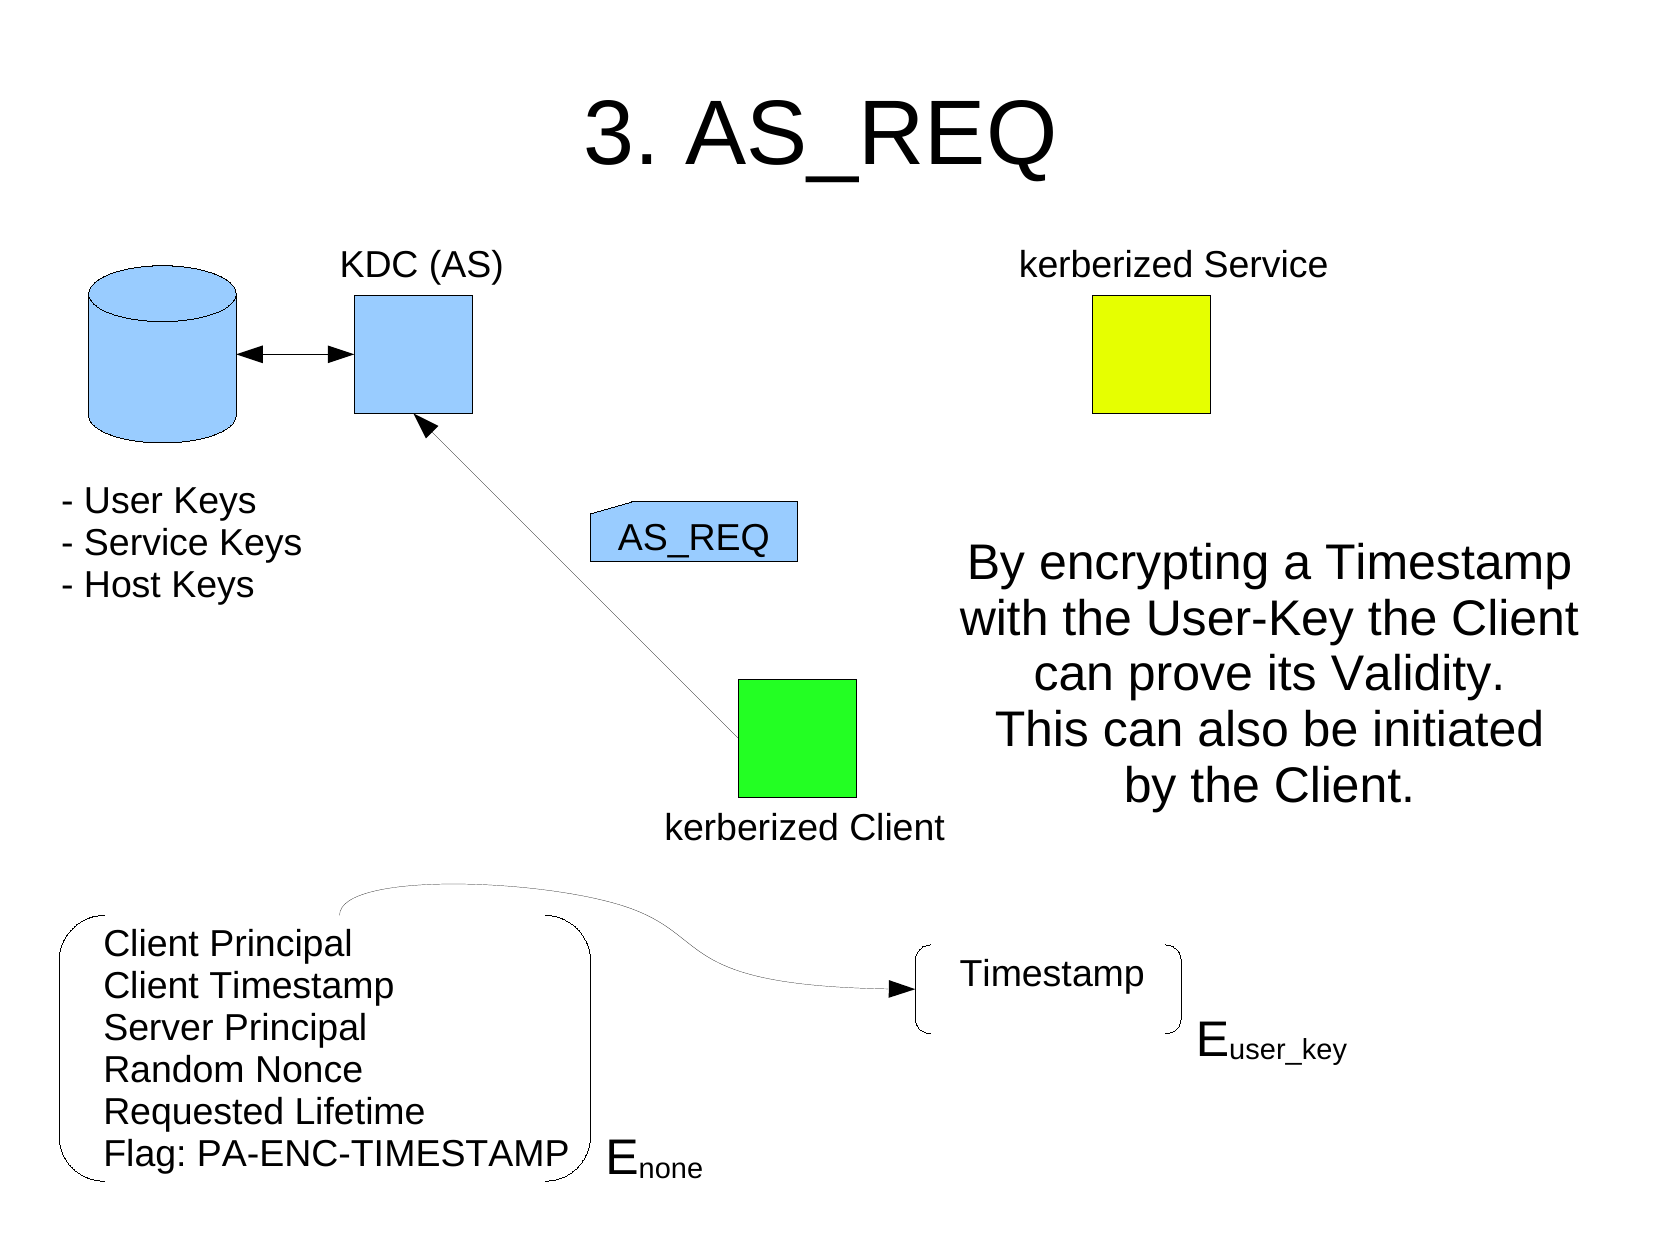

# 3. AS_REQ
KDC (AS)
kerberized Service
- User Keys
- Service Keys
- Host Keys
AS_REQ
By encrypting a Timestamp
with the User-Key the Client
can prove its Validity.
This can also be initiated
by the Client.
kerberized Client
Client Principal
Client Timestamp
Server Principal
Random Nonce
Requested Lifetime
Flag: PA-ENC-TIMESTAMP
Timestamp
Euser_key
Enone